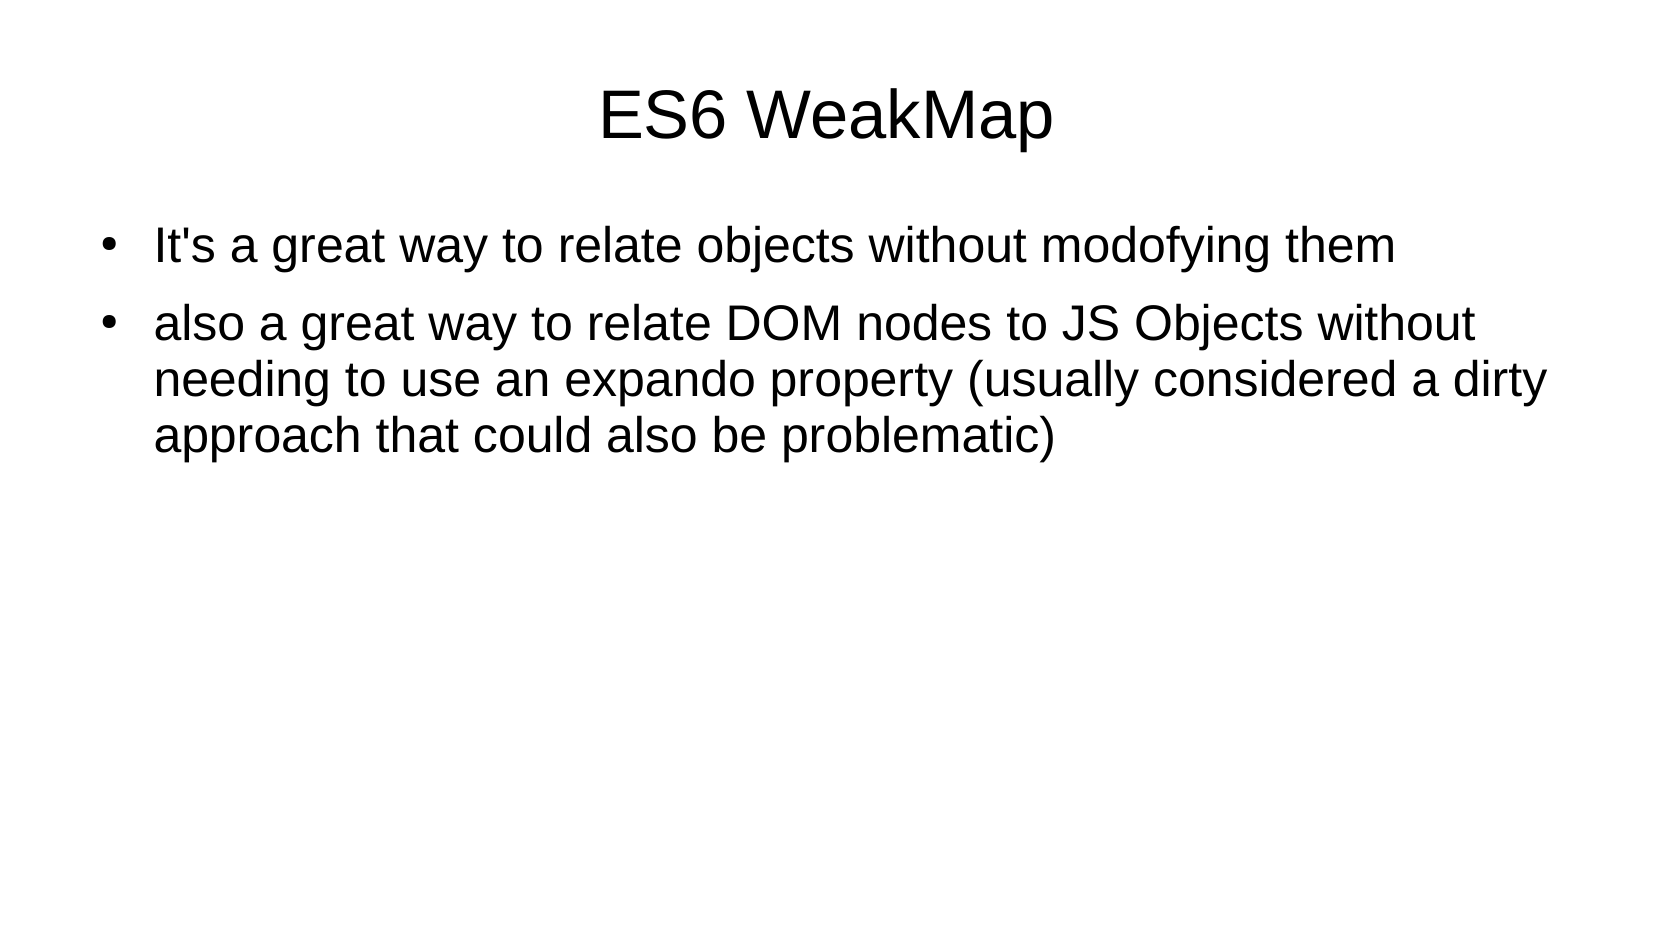

# ES6 WeakMap
It's a great way to relate objects without modofying them
also a great way to relate DOM nodes to JS Objects without needing to use an expando property (usually considered a dirty approach that could also be problematic)